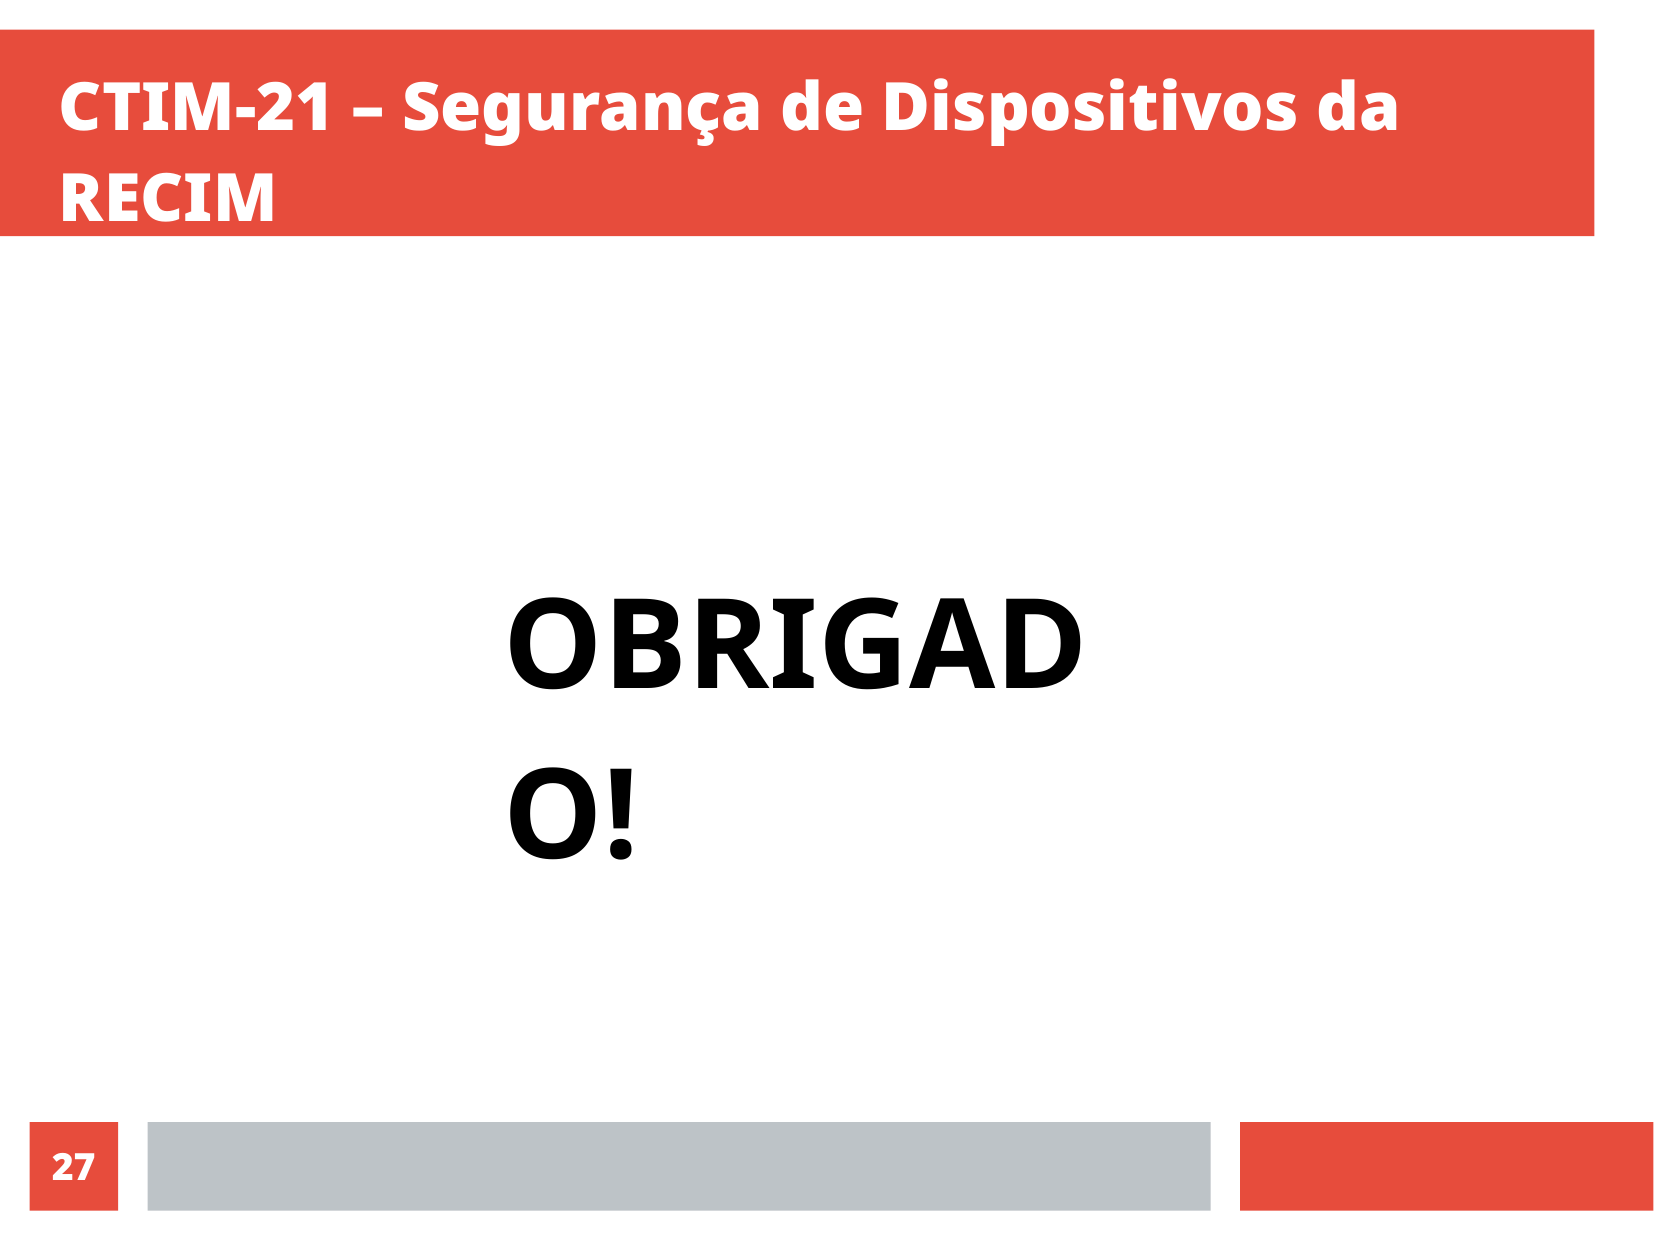

# CTIM-21 – Segurança de Dispositivos da RECIM
OBRIGADO!
27